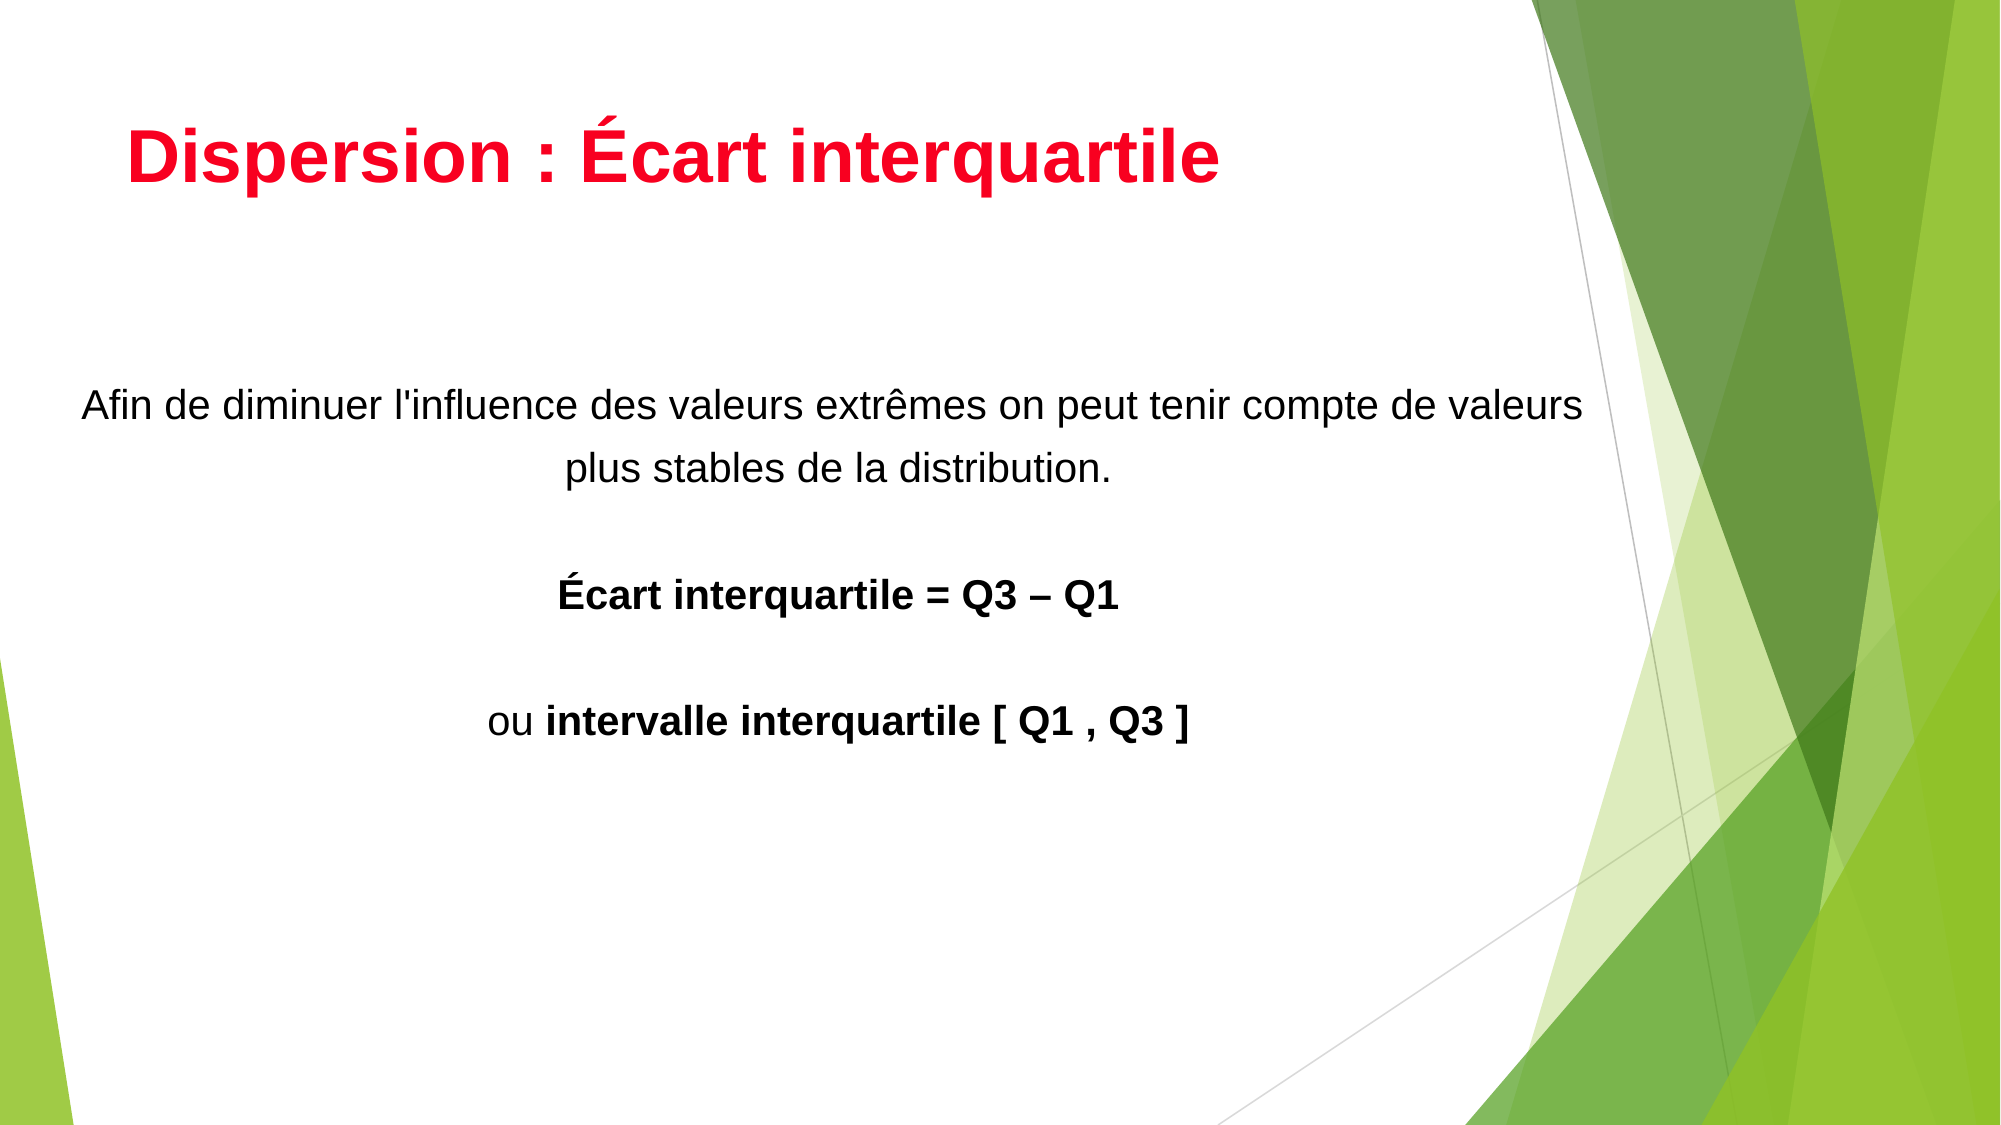

# Dispersion : Écart interquartile
Afin de diminuer l'influence des valeurs extrêmes on peut tenir compte de valeurs
plus stables de la distribution.
Écart interquartile = Q3 – Q1
ou intervalle interquartile [ Q1 , Q3 ]